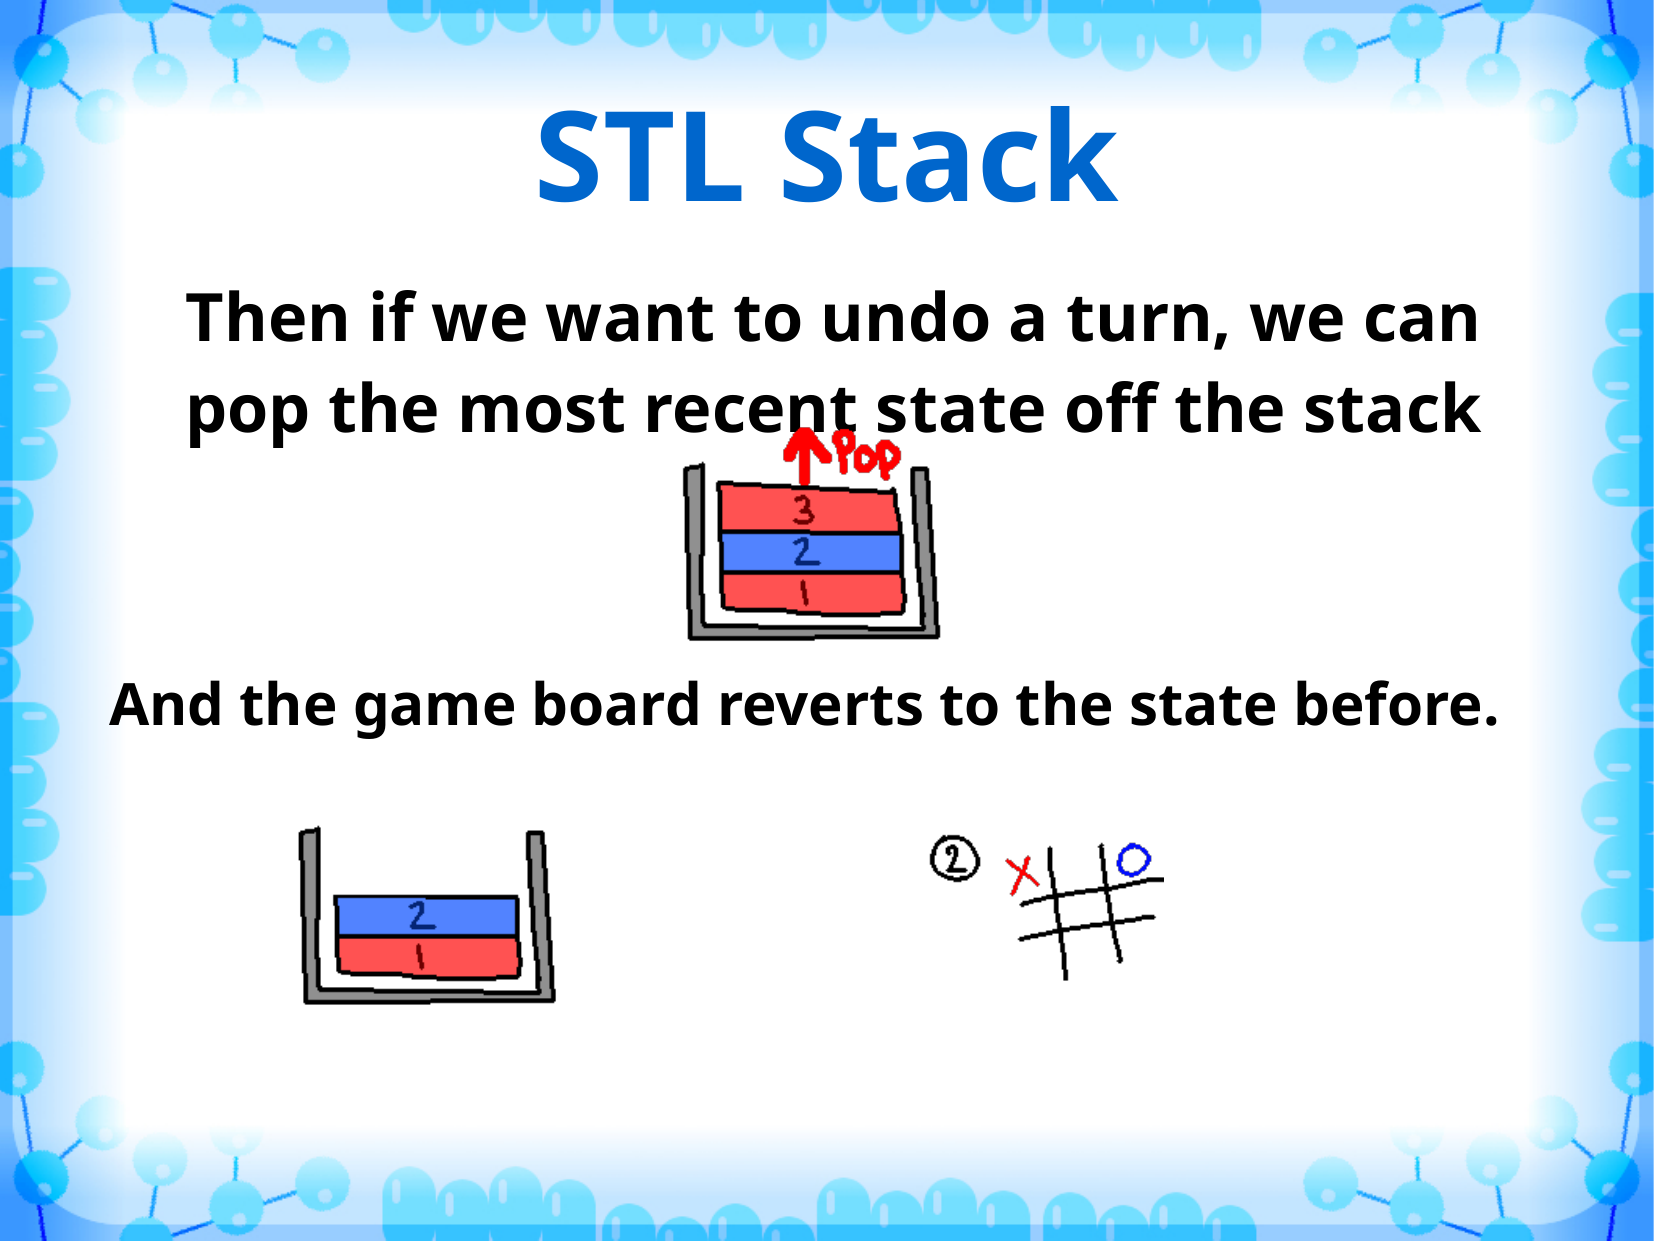

# STL Stack
Then if we want to undo a turn, we can pop the most recent state off the stack
And the game board reverts to the state before.